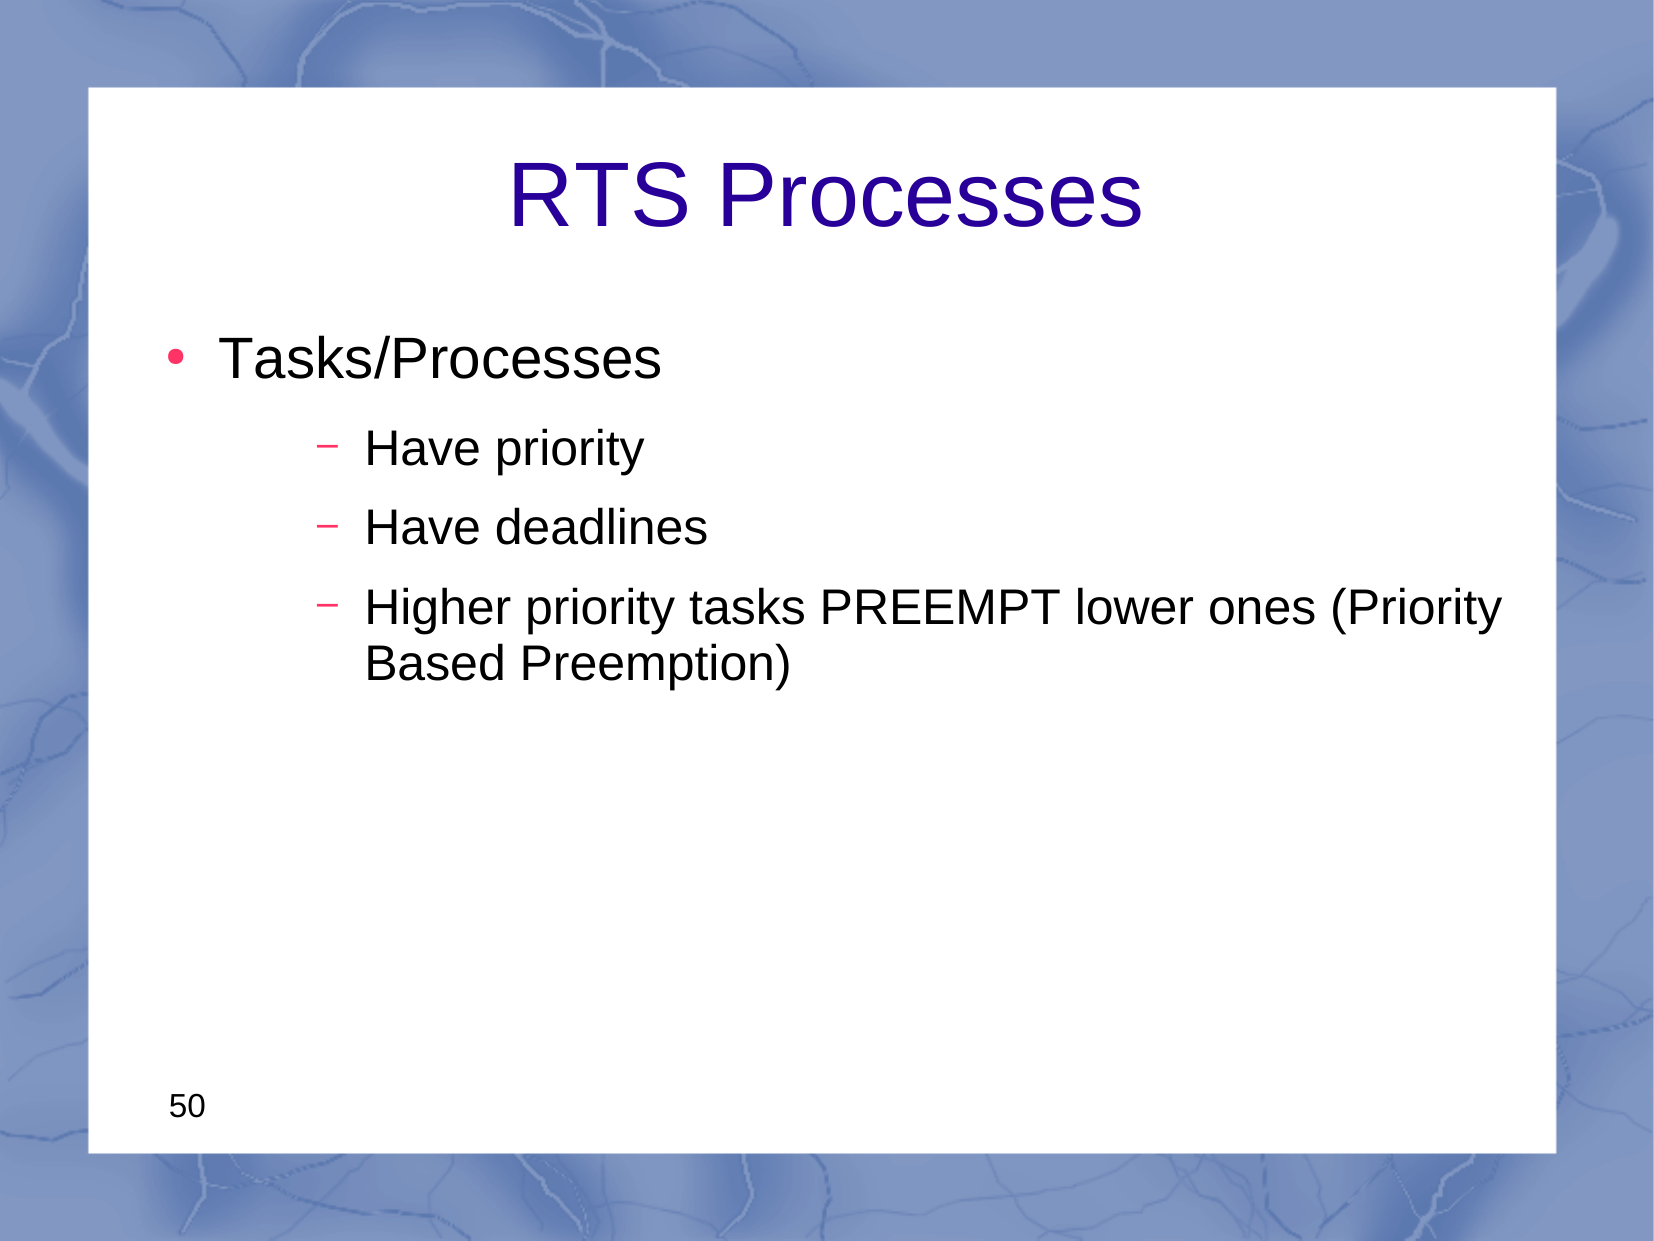

# RTS Processes
Tasks/Processes
Have priority
Have deadlines
Higher priority tasks PREEMPT lower ones (Priority Based Preemption)
50